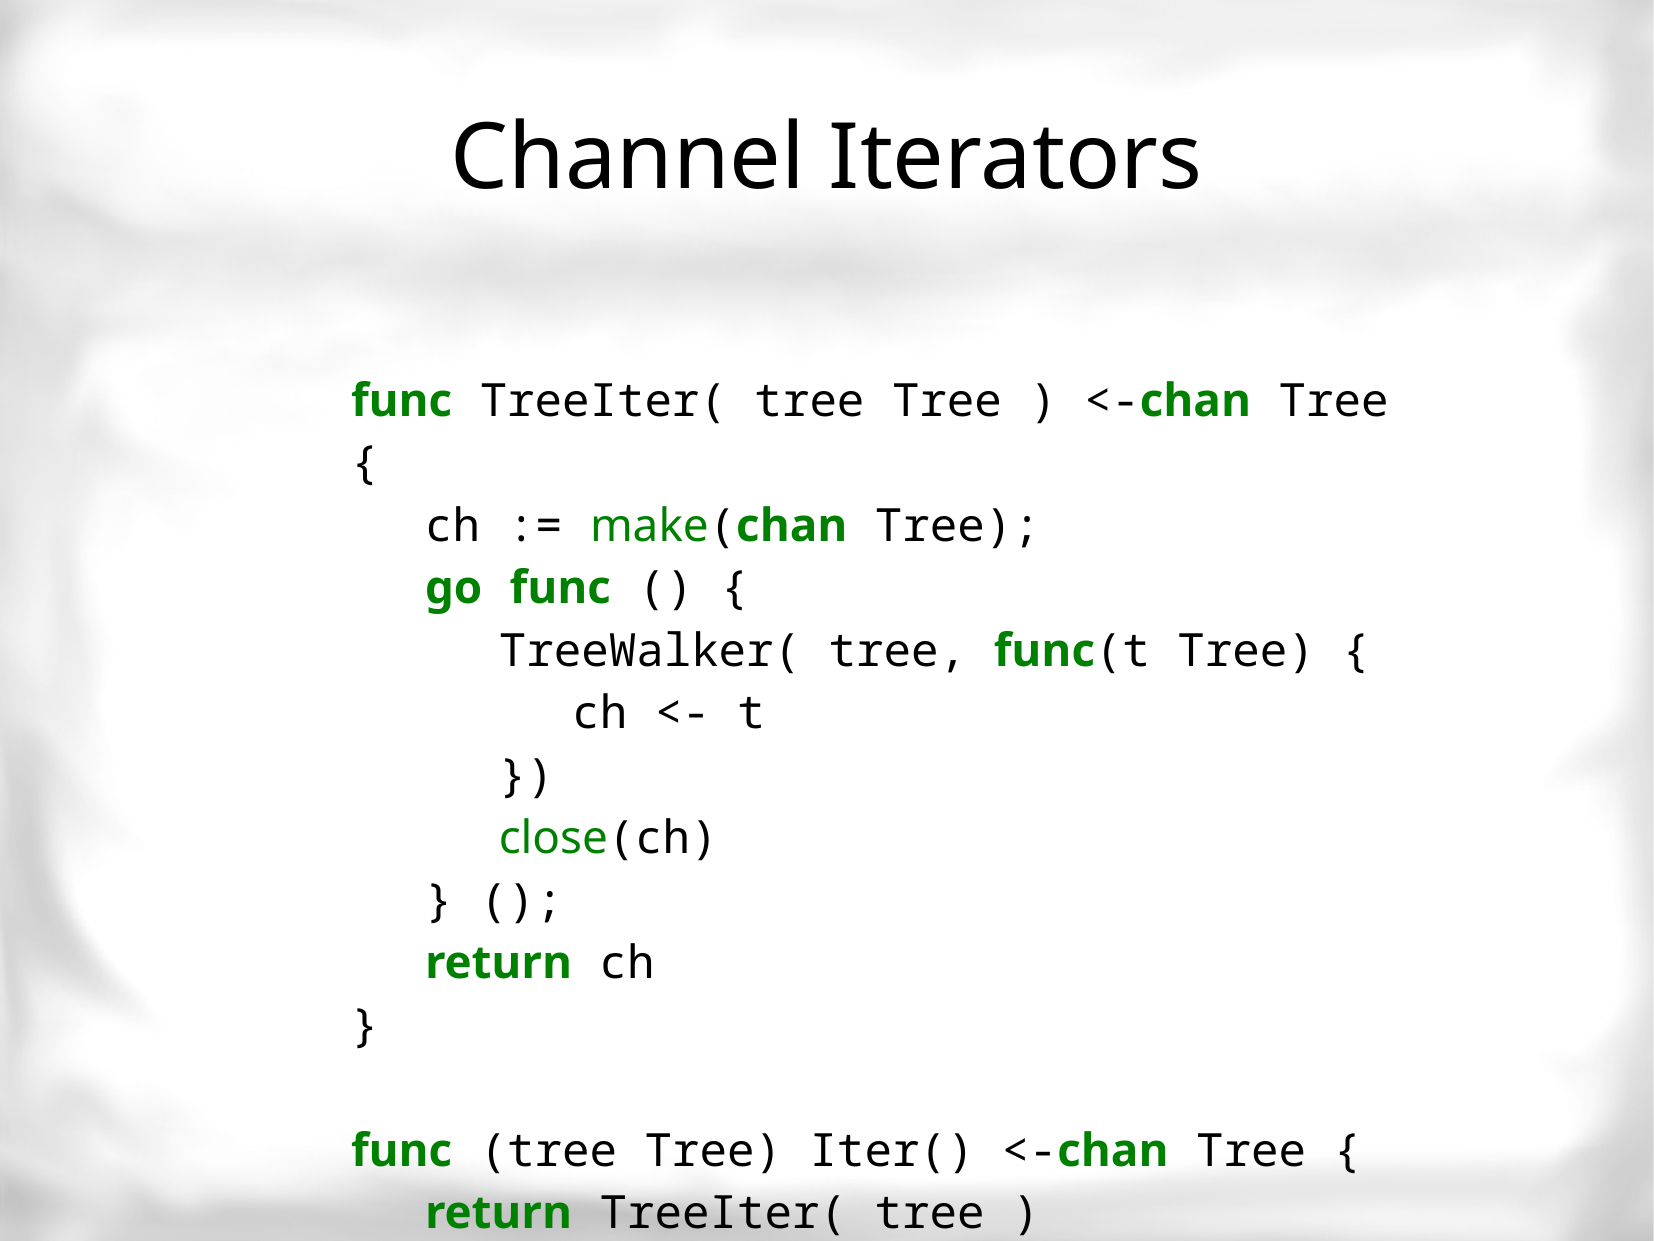

# Channel Iterators
func TreeIter( tree Tree ) <-chan Tree {
	ch := make(chan Tree);
	go func () {
		TreeWalker( tree, func(t Tree) {
			ch <- t
		})
		close(ch)
	} ();
	return ch
}
func (tree Tree) Iter() <-chan Tree {
	return TreeIter( tree )
}